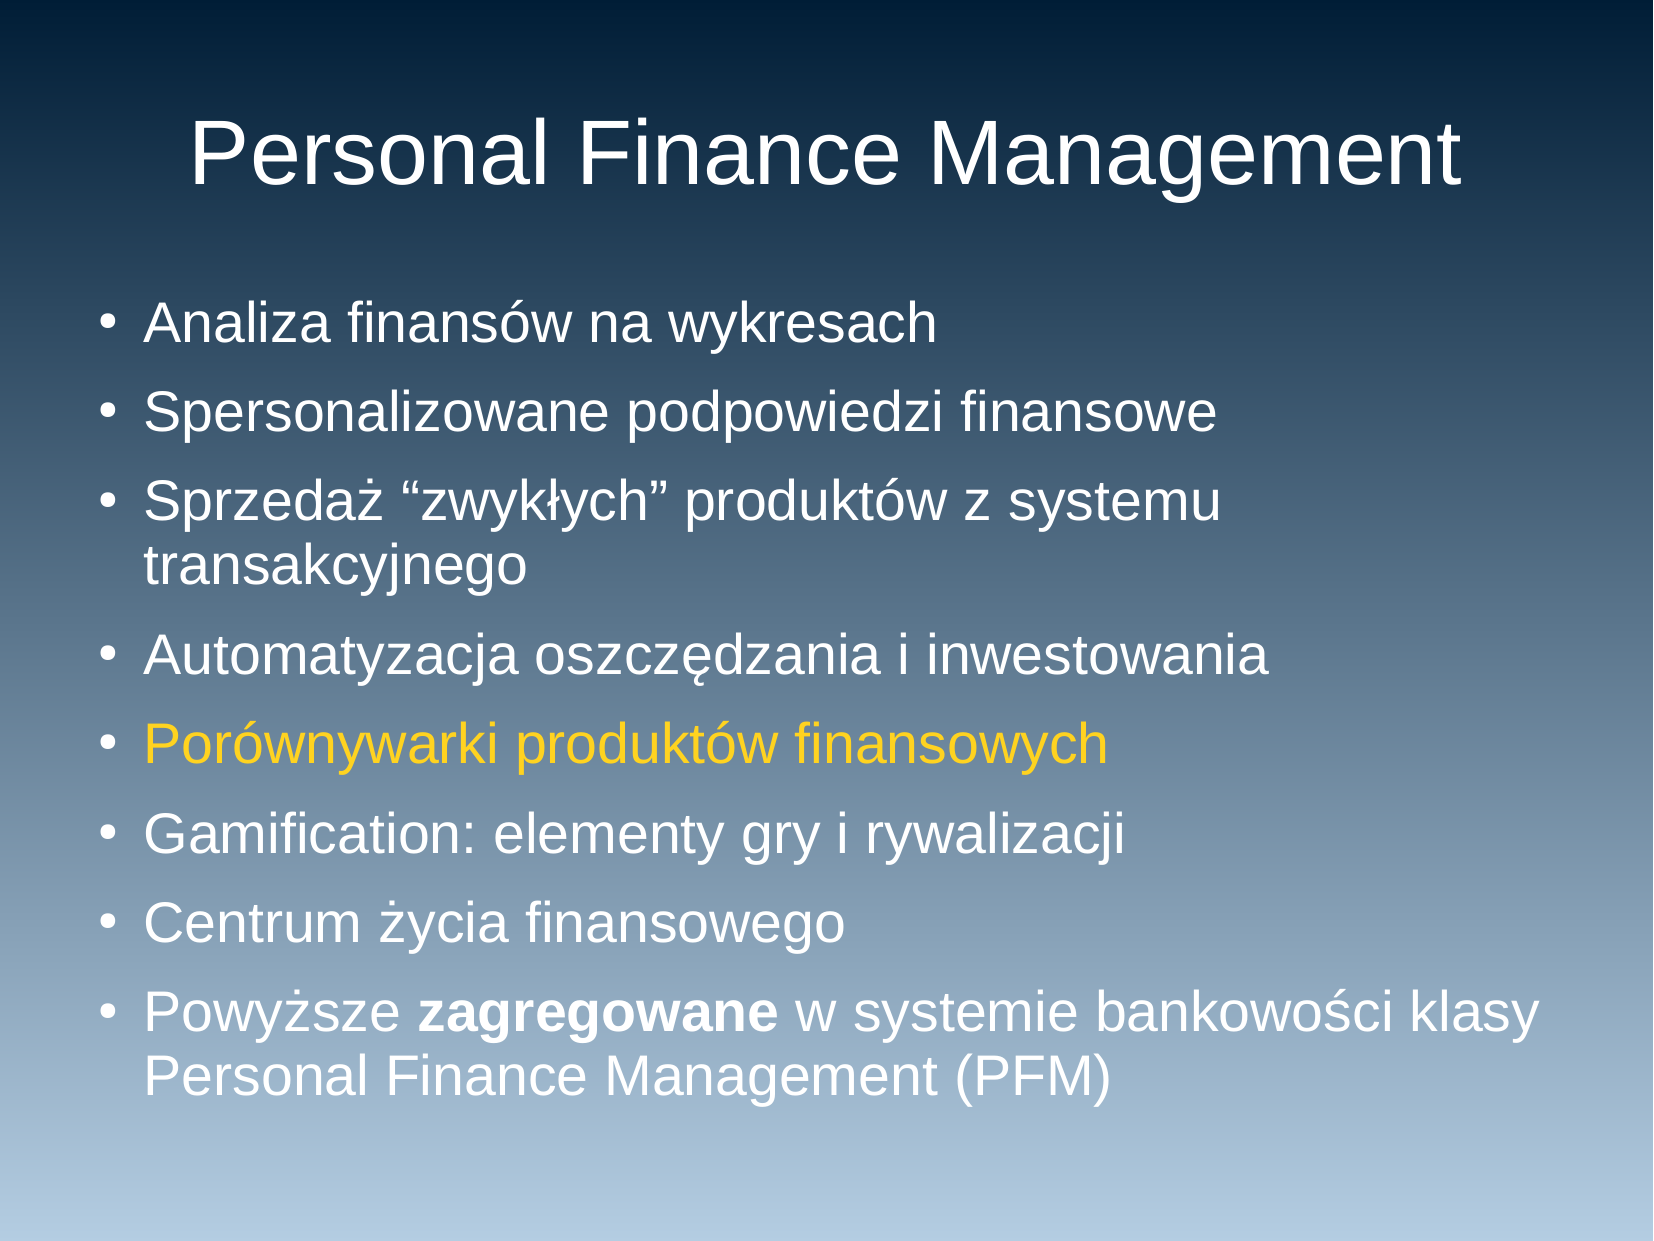

# Personal Finance Management
Analiza finansów na wykresach
Spersonalizowane podpowiedzi finansowe
Sprzedaż “zwykłych” produktów z systemu transakcyjnego
Automatyzacja oszczędzania i inwestowania
Porównywarki produktów finansowych
Gamification: elementy gry i rywalizacji
Centrum życia finansowego
Powyższe zagregowane w systemie bankowości klasy Personal Finance Management (PFM)